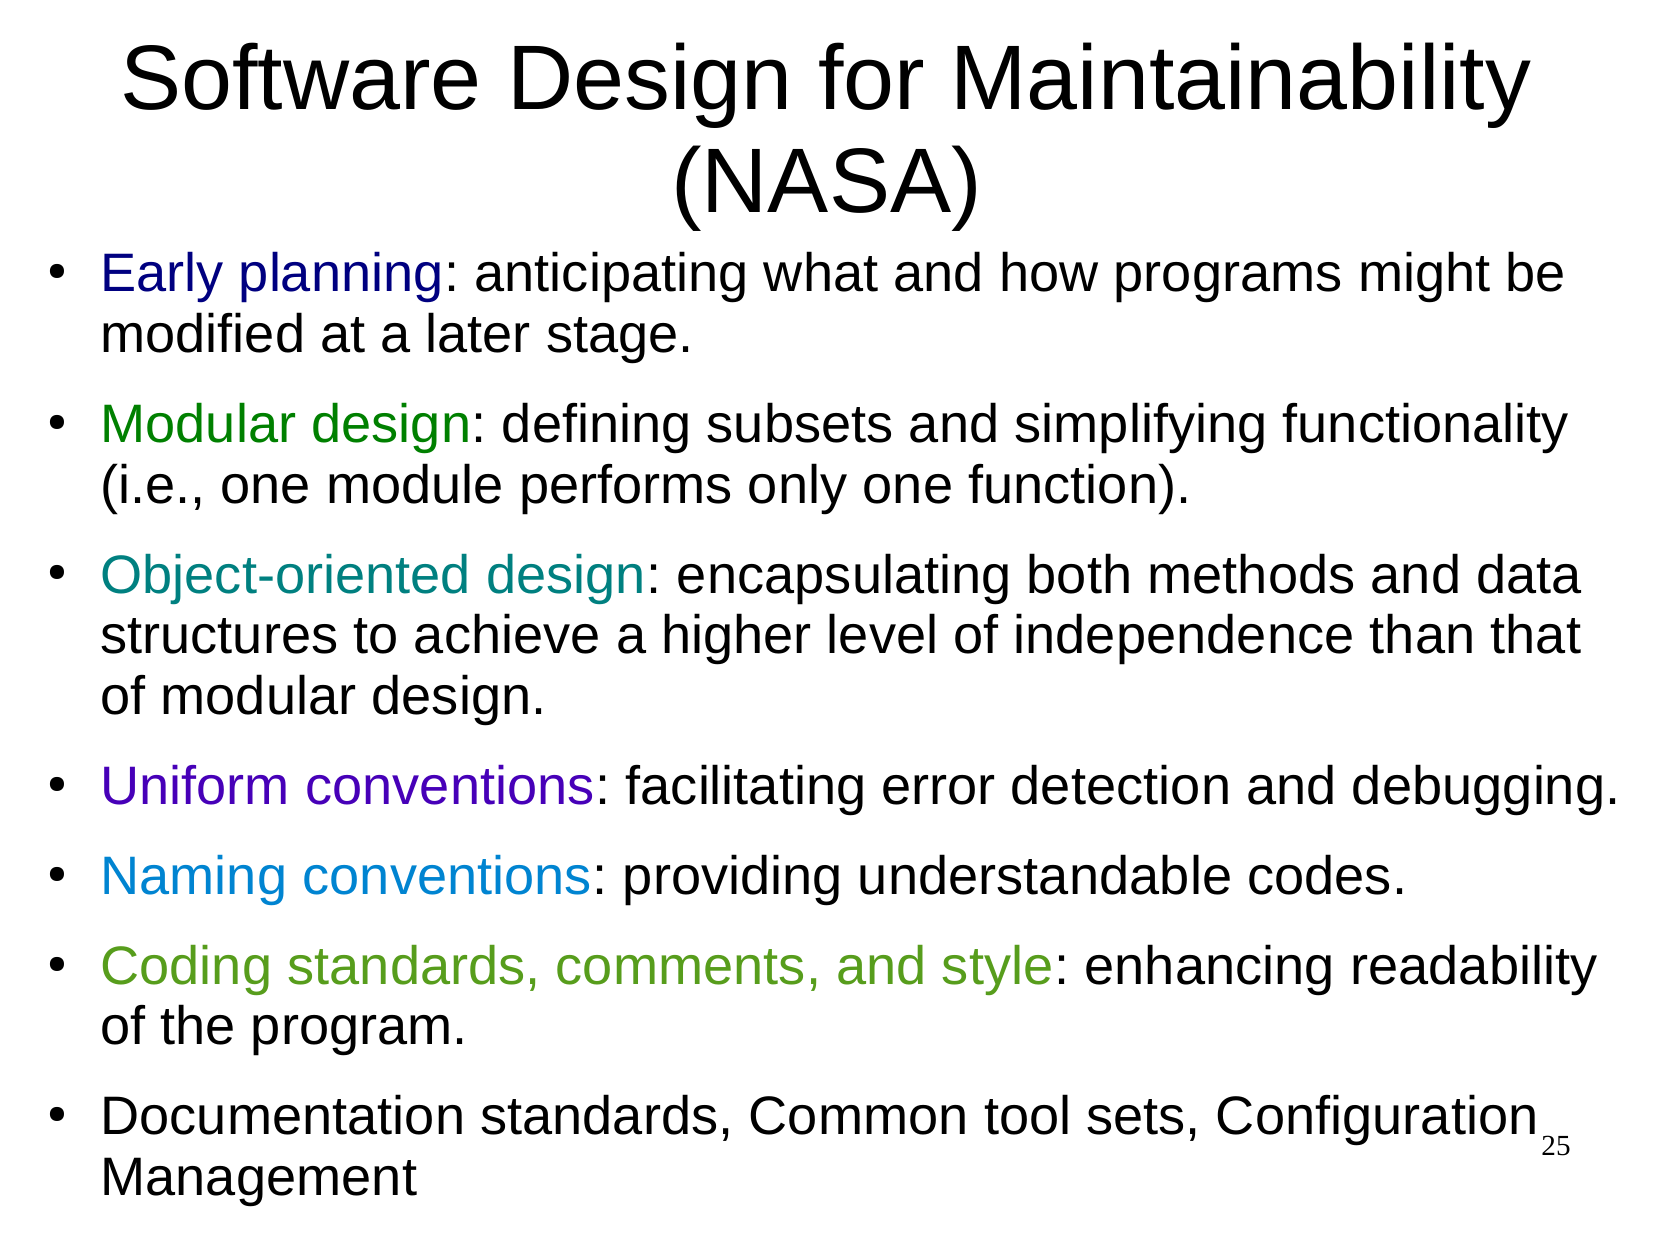

# Software Design for Maintainability (NASA)
Early planning: anticipating what and how programs might be modified at a later stage.
Modular design: defining subsets and simplifying functionality (i.e., one module performs only one function).
Object-oriented design: encapsulating both methods and data structures to achieve a higher level of independence than that of modular design.
Uniform conventions: facilitating error detection and debugging.
Naming conventions: providing understandable codes.
Coding standards, comments, and style: enhancing readability of the program.
Documentation standards, Common tool sets, Configuration Management
25